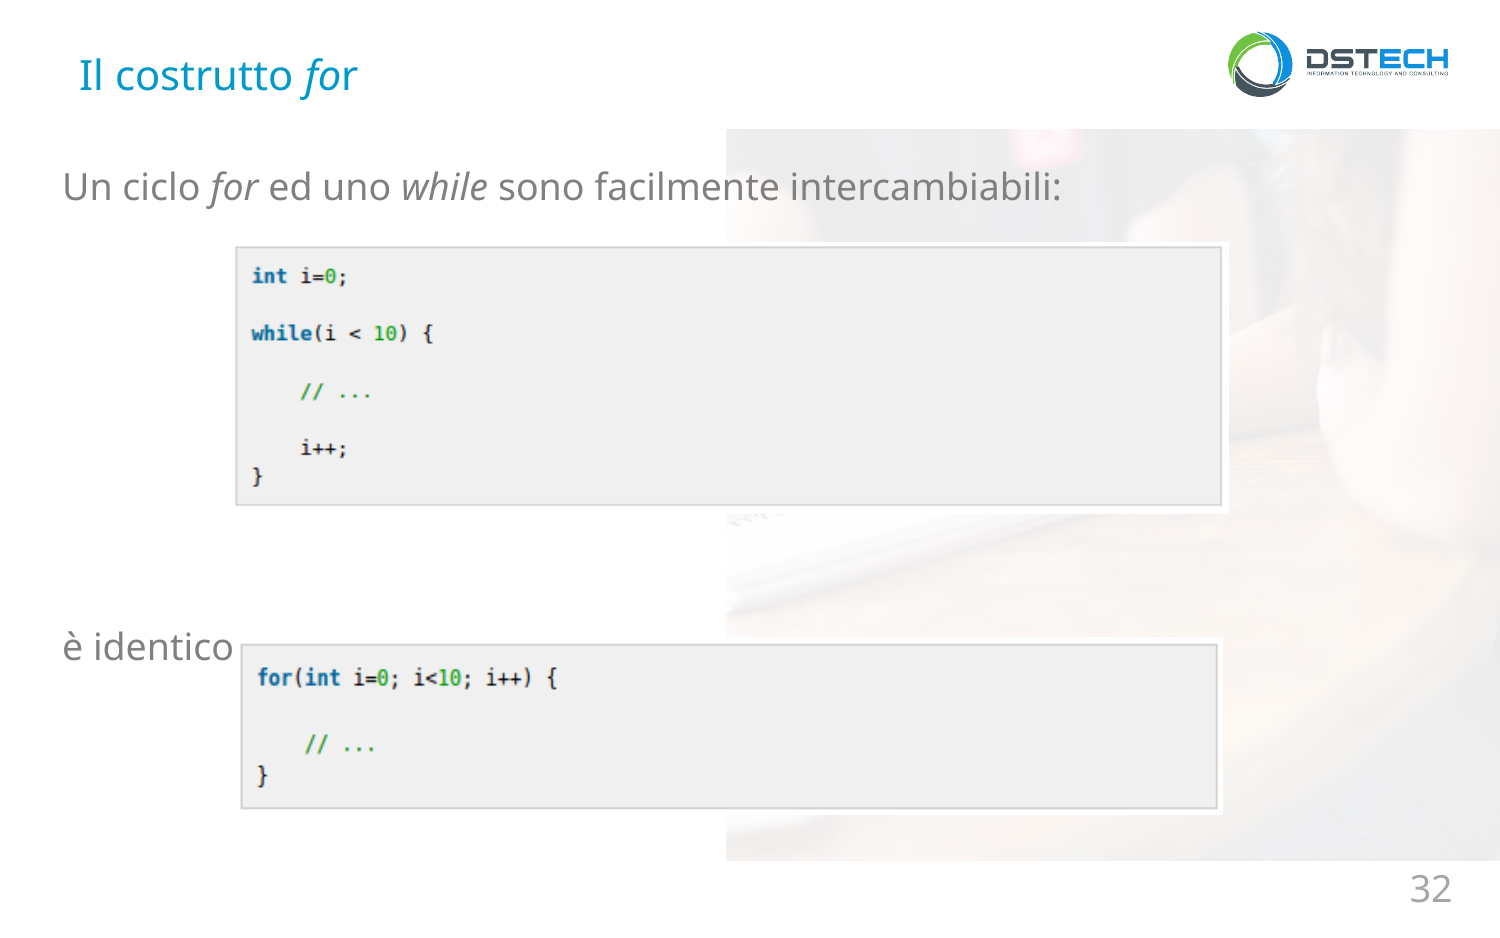

Il costrutto for
Un ciclo for ed uno while sono facilmente intercambiabili:
è identico a:
32